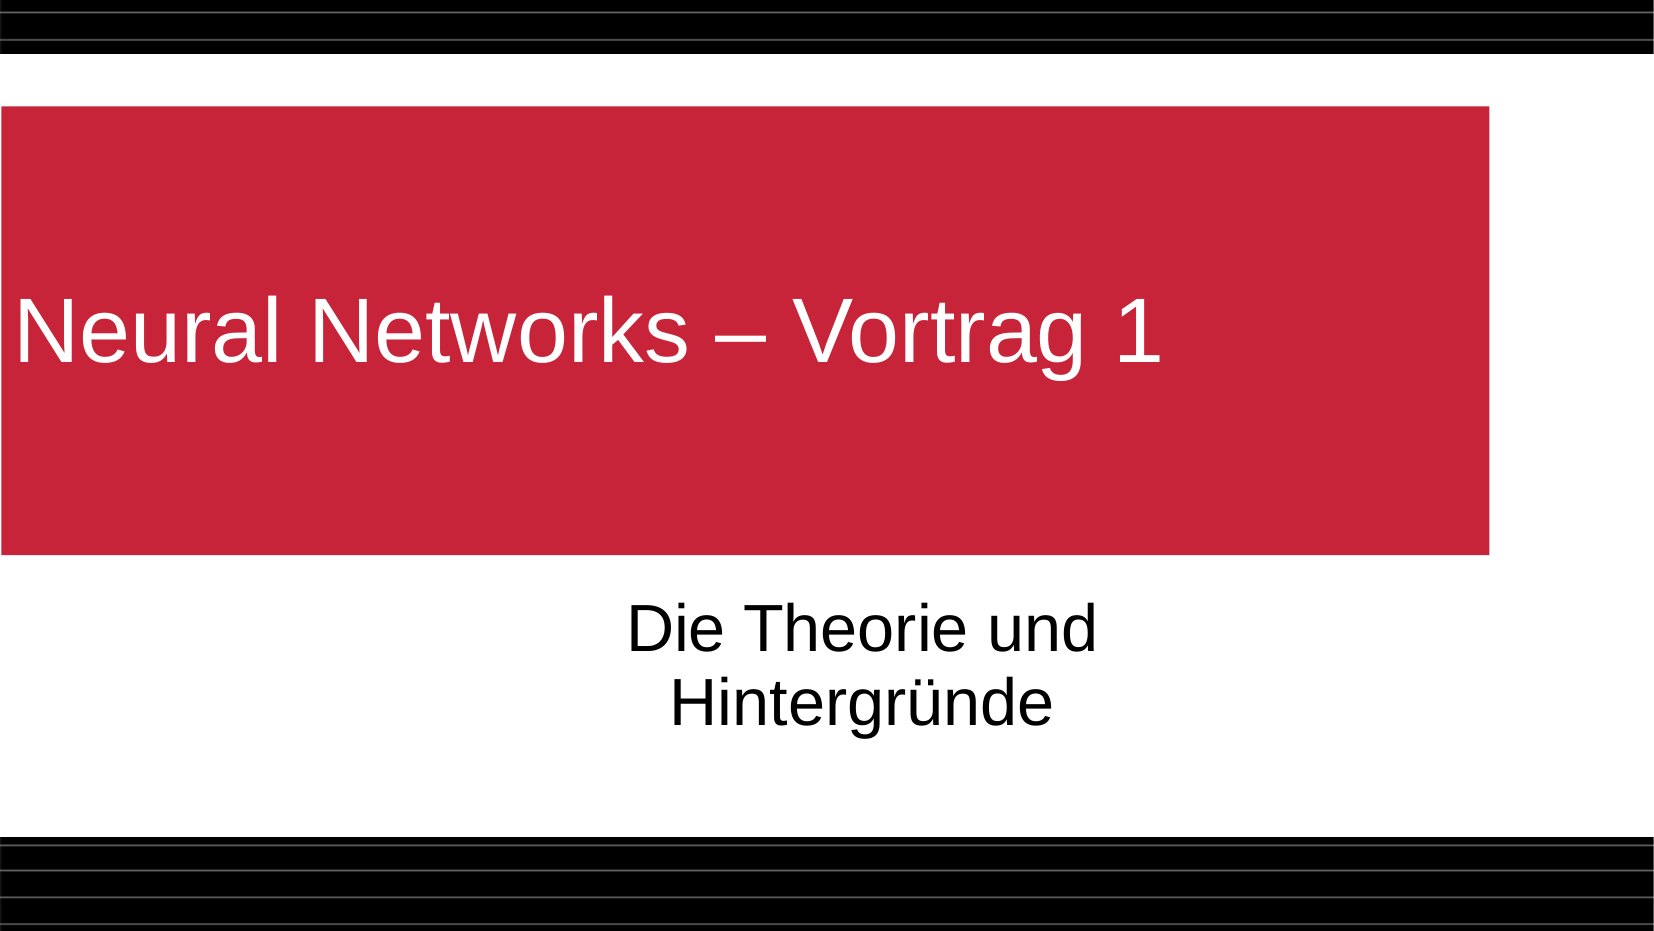

# Neural Networks – Vortrag 1
Die Theorie und Hintergründe